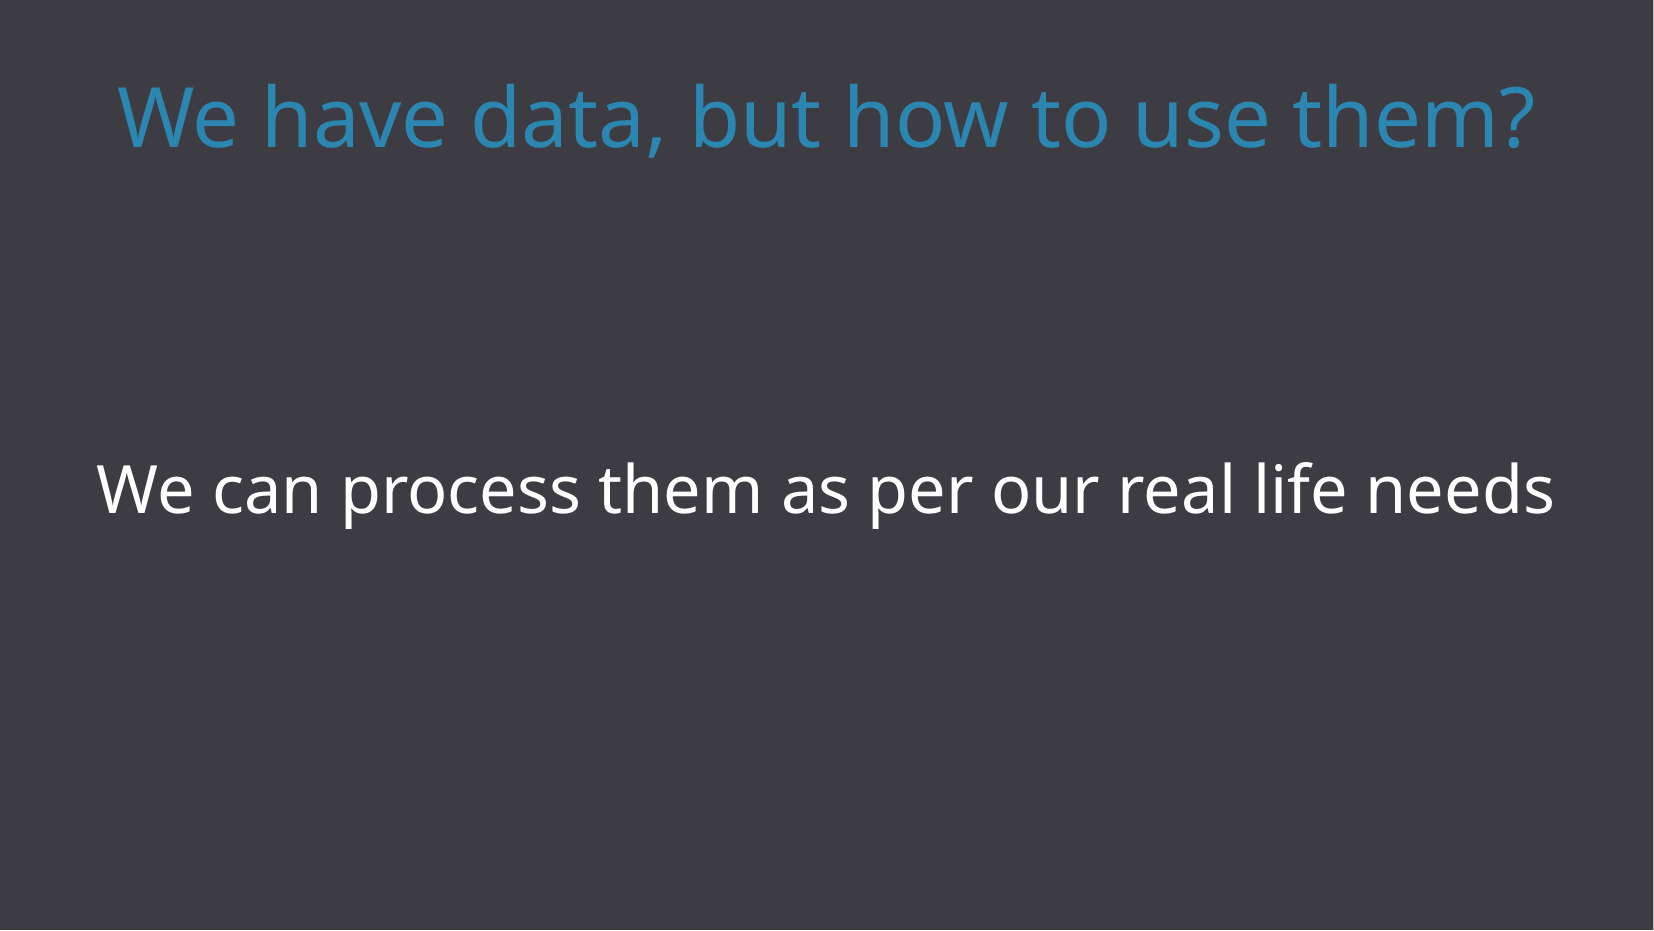

# We have data, but how to use them?
We can process them as per our real life needs